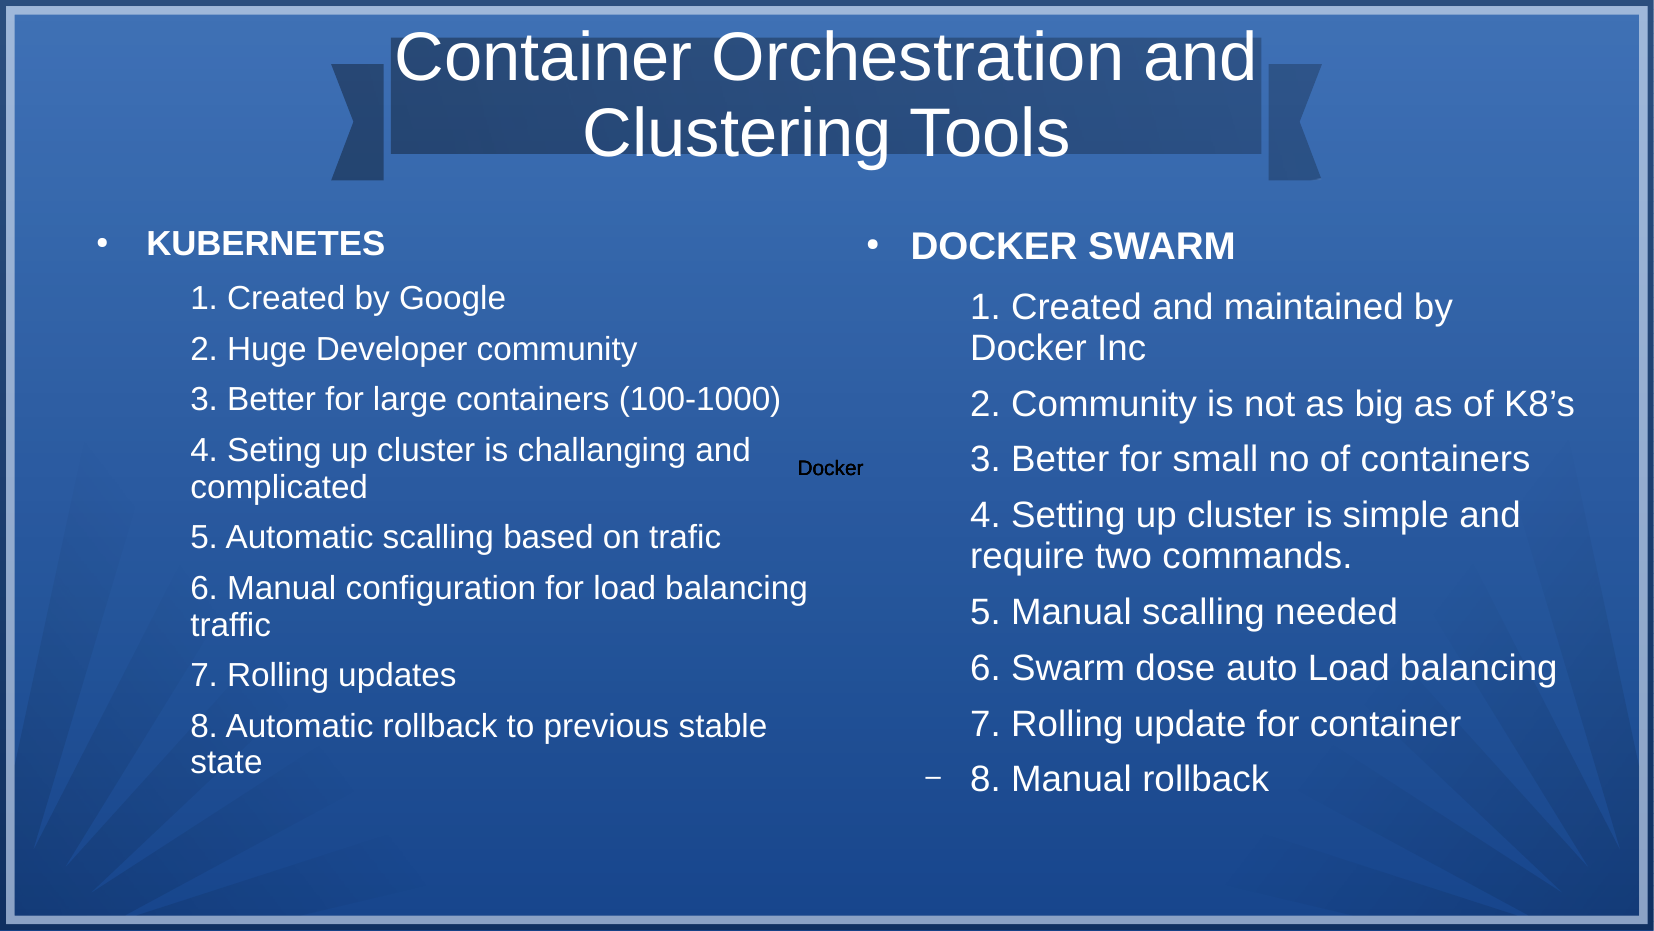

# Container Orchestration and Clustering Tools
 KUBERNETES
1. Created by Google
2. Huge Developer community
3. Better for large containers (100-1000)
4. Seting up cluster is challanging and complicated
5. Automatic scalling based on trafic
6. Manual configuration for load balancing traffic
7. Rolling updates
8. Automatic rollback to previous stable state
DOCKER SWARM
1. Created and maintained by Docker Inc
2. Community is not as big as of K8’s
3. Better for small no of containers
4. Setting up cluster is simple and require two commands.
5. Manual scalling needed
6. Swarm dose auto Load balancing
7. Rolling update for container
8. Manual rollback
Docker
Docker
Docker